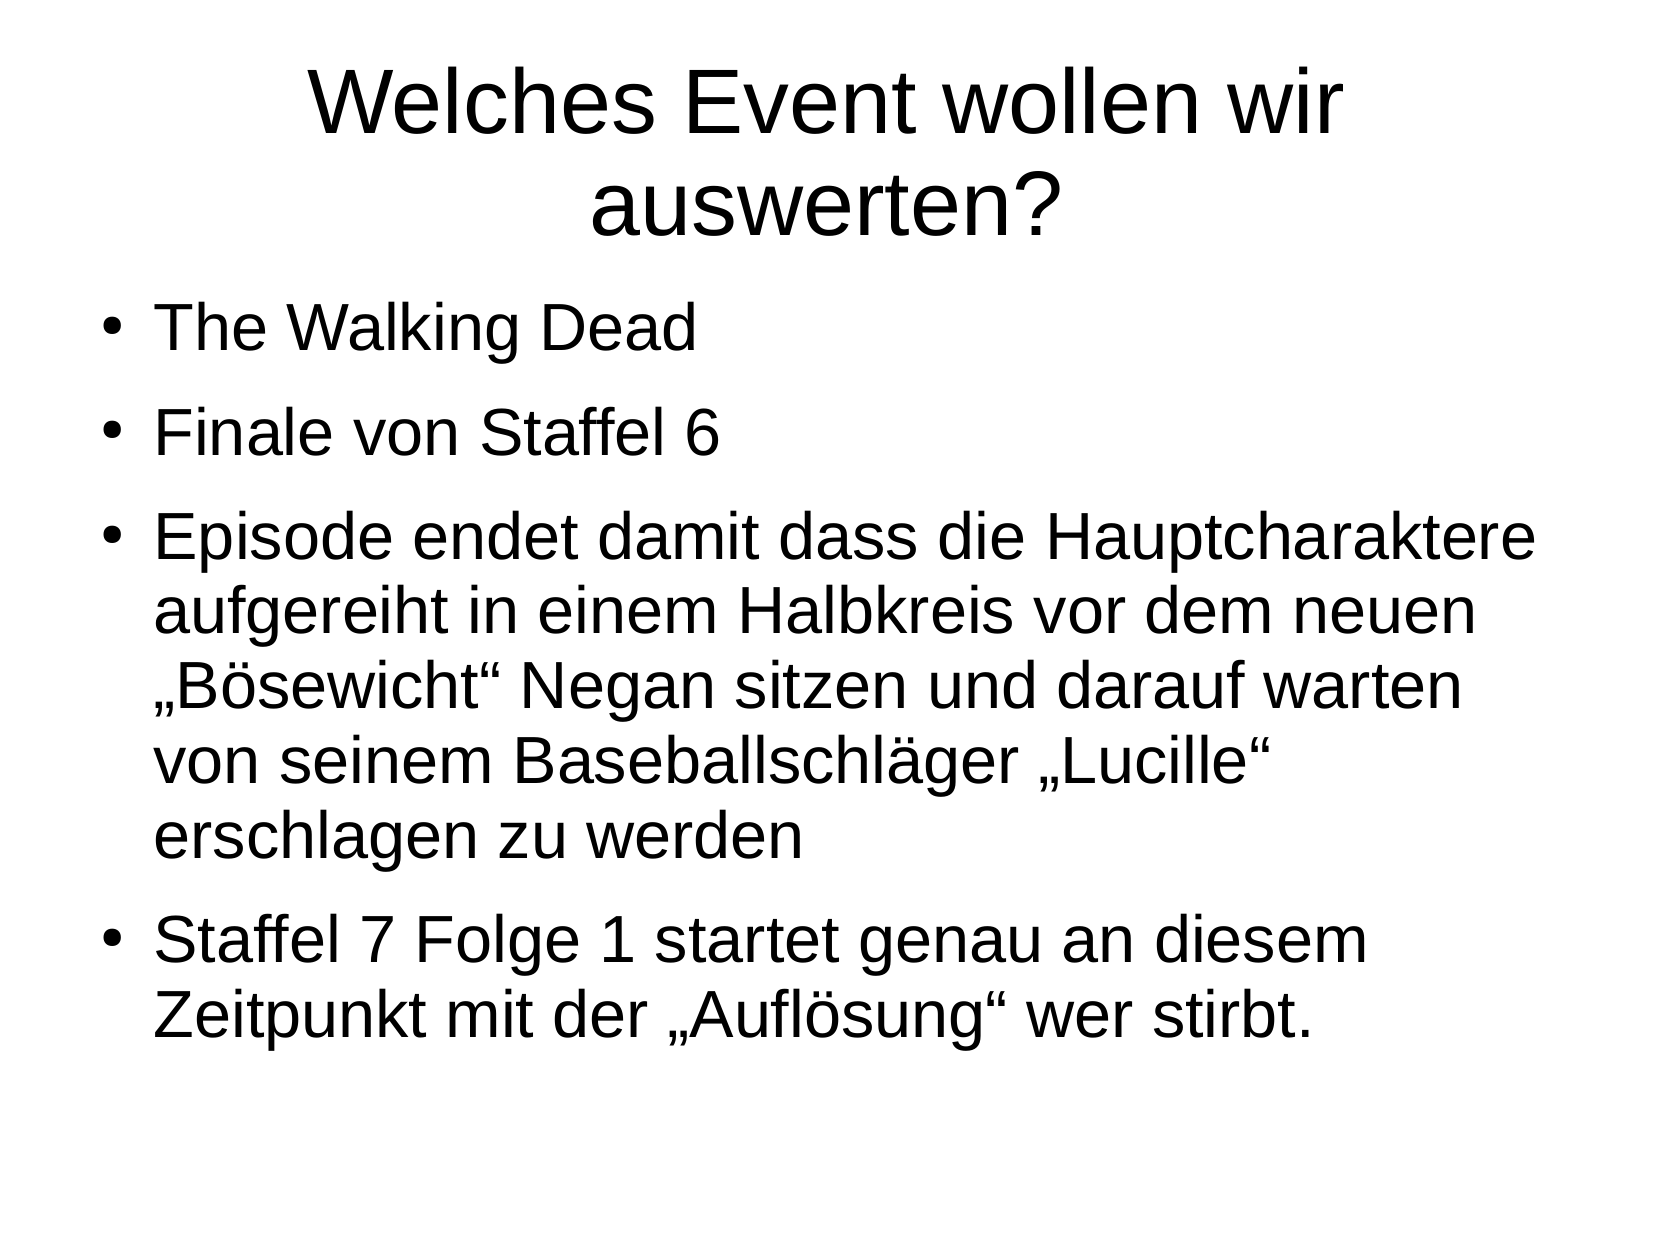

# Welches Event wollen wir auswerten?
The Walking Dead
Finale von Staffel 6
Episode endet damit dass die Hauptcharaktere aufgereiht in einem Halbkreis vor dem neuen „Bösewicht“ Negan sitzen und darauf warten von seinem Baseballschläger „Lucille“ erschlagen zu werden
Staffel 7 Folge 1 startet genau an diesem Zeitpunkt mit der „Auflösung“ wer stirbt.